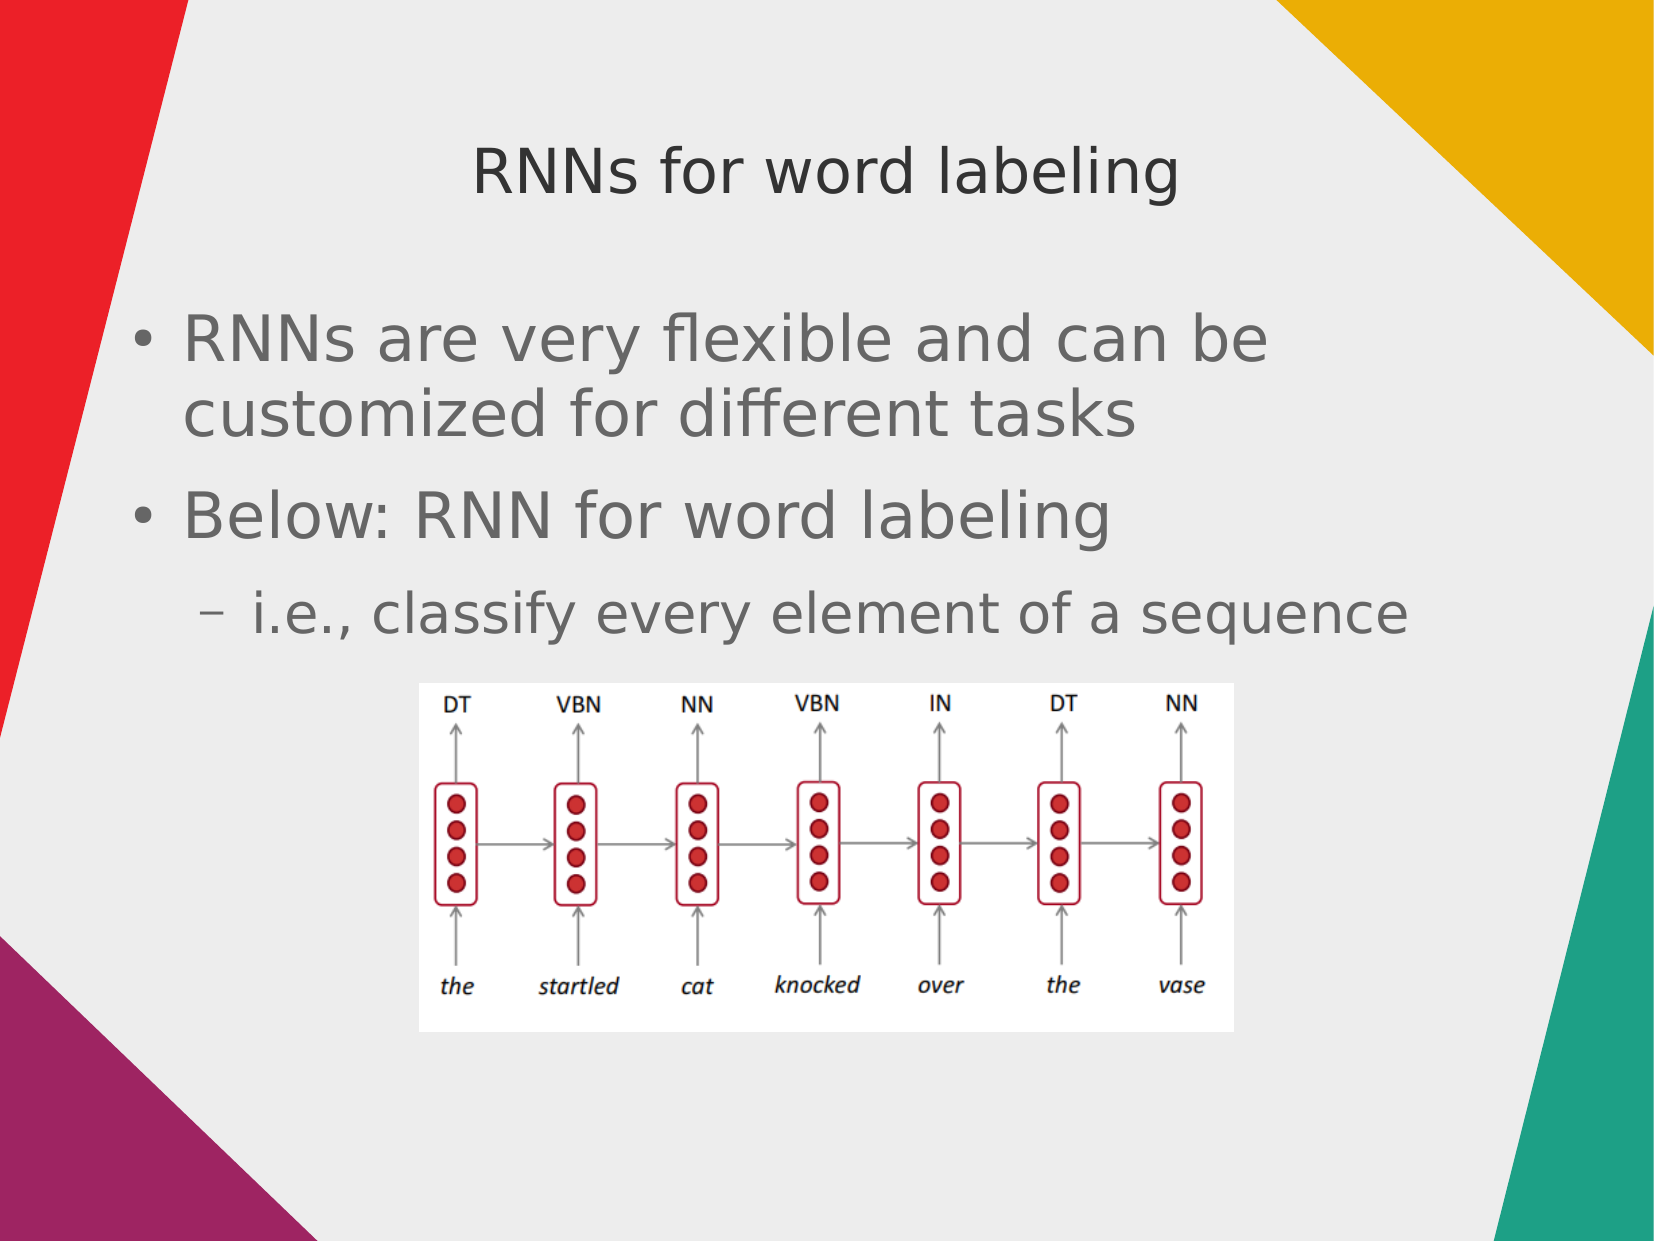

# RNNs for word labeling
RNNs are very flexible and can be customized for different tasks
Below: RNN for word labeling
i.e., classify every element of a sequence